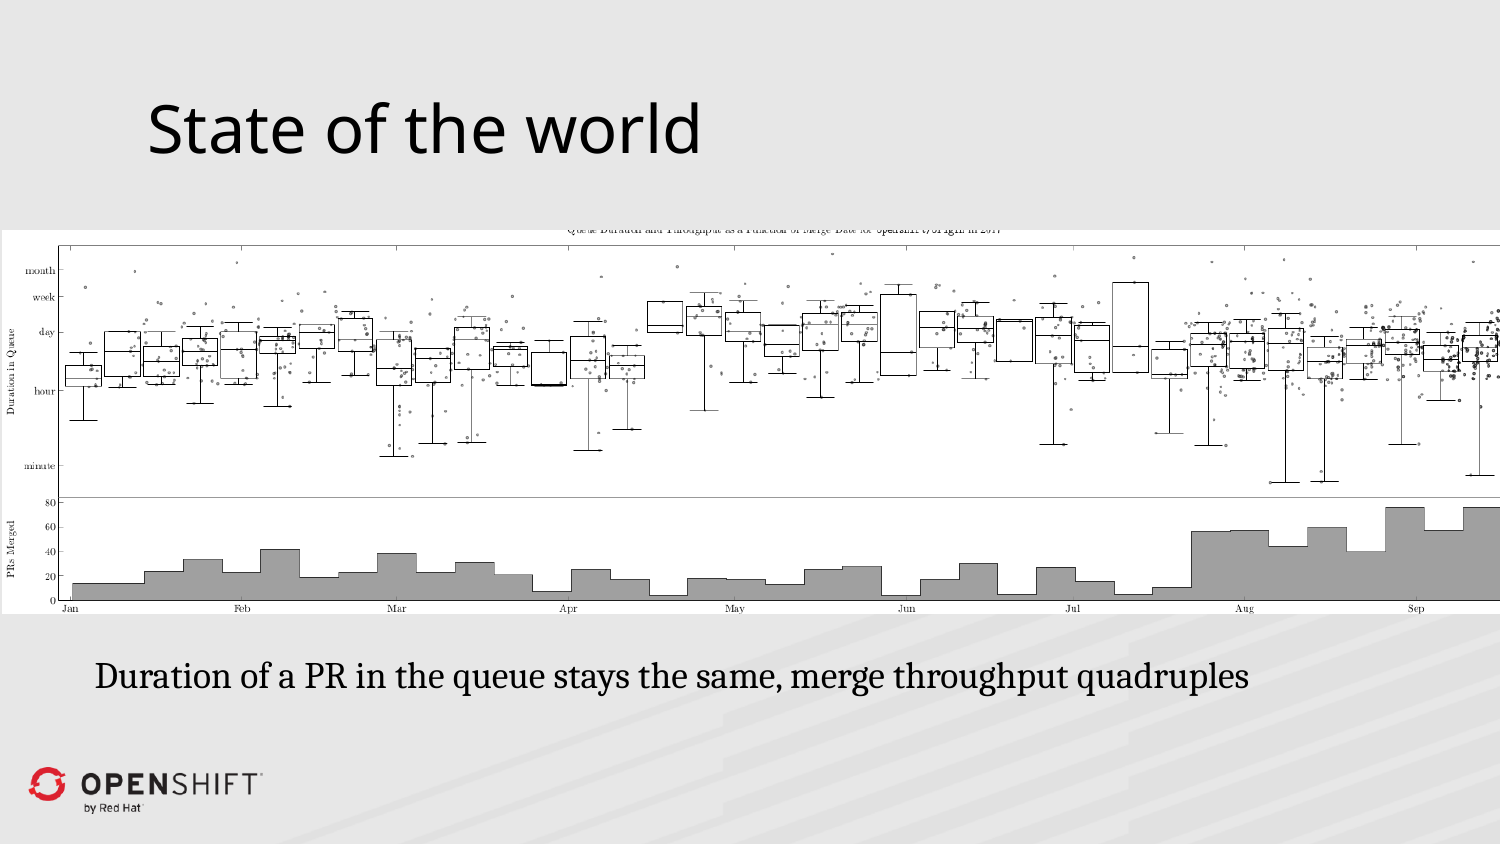

State of the world
#
Duration of a PR in the queue stays the same, merge throughput quadruples